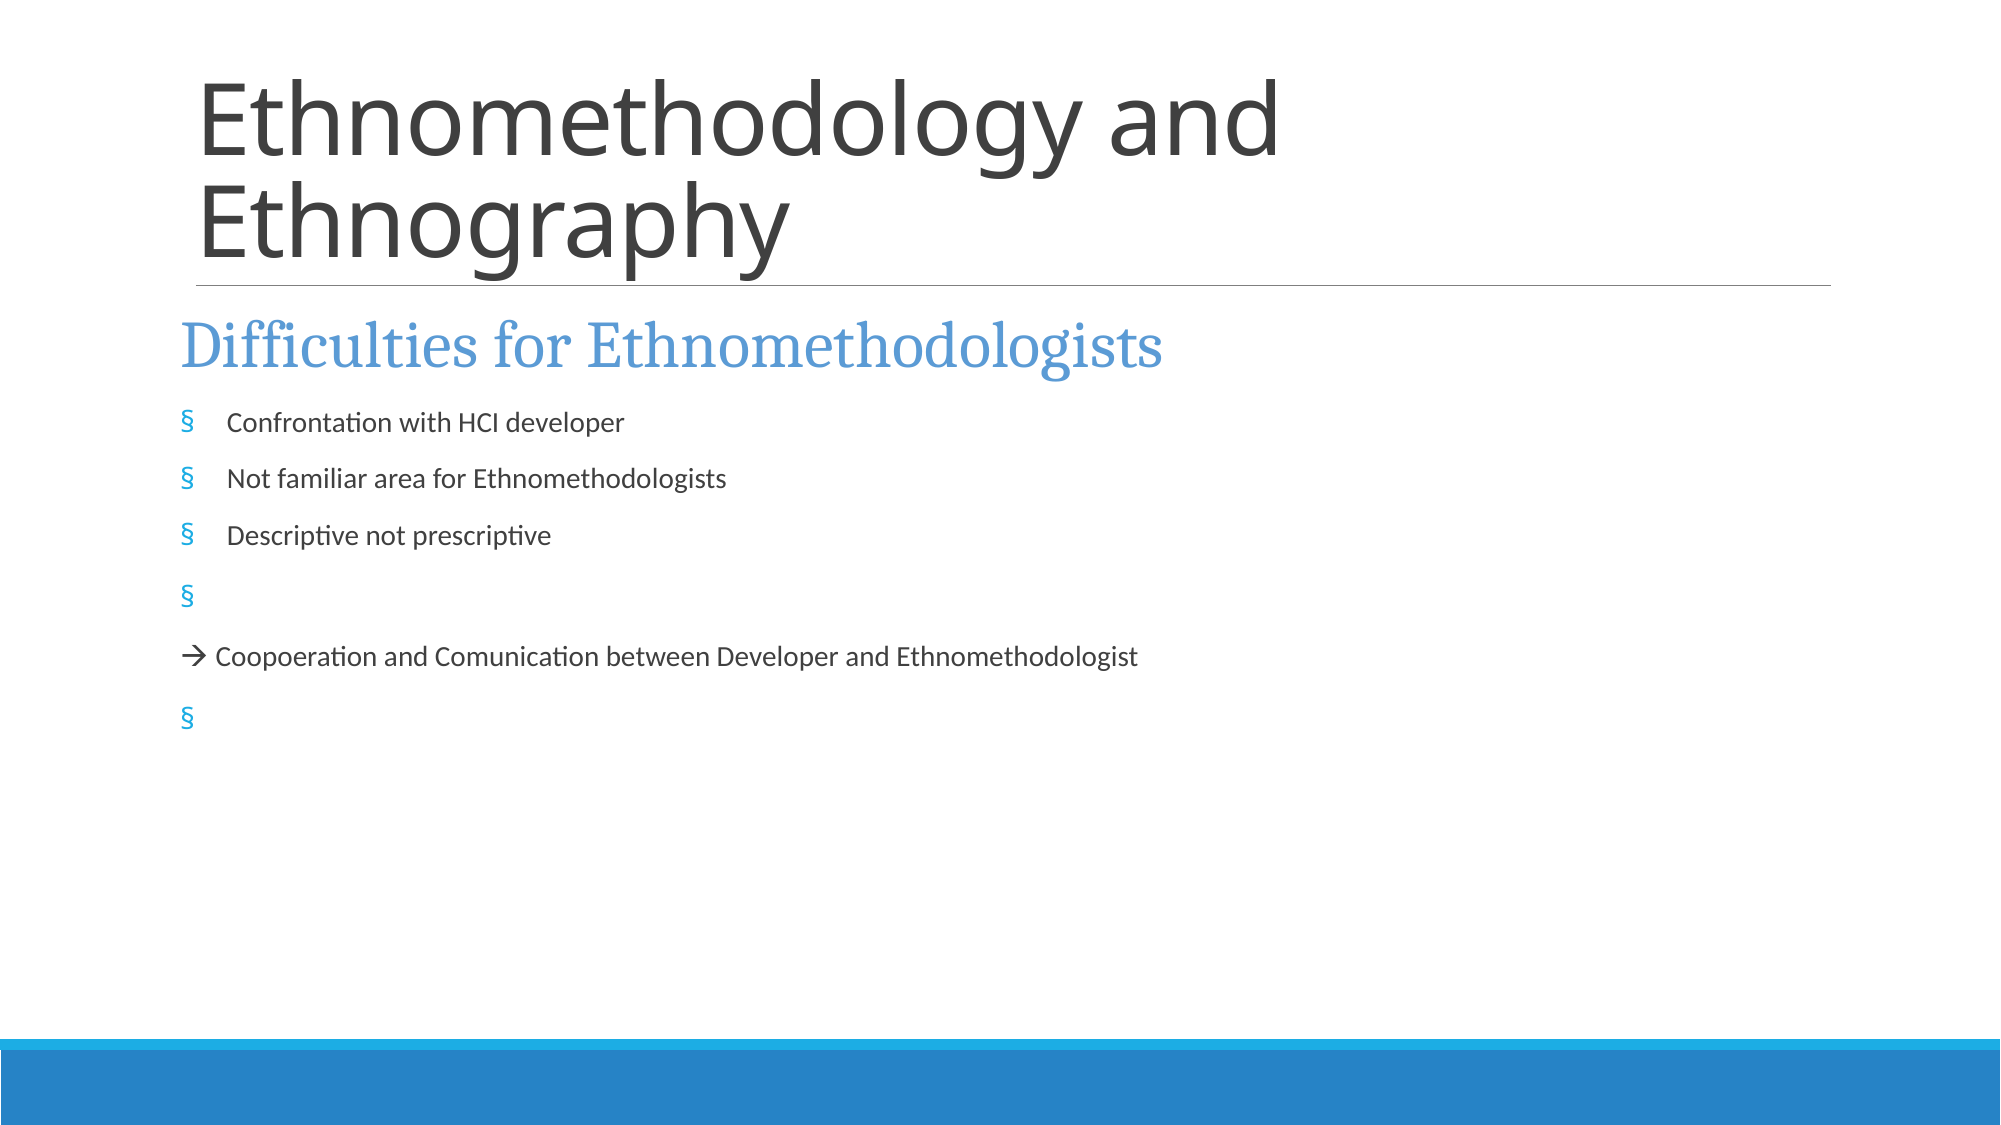

# Ethnomethodology and Ethnography
Difficulties for Ethnomethodologists
Confrontation with HCI developer
Not familiar area for Ethnomethodologists
Descriptive not prescriptive
 Coopoeration and Comunication between Developer and Ethnomethodologist